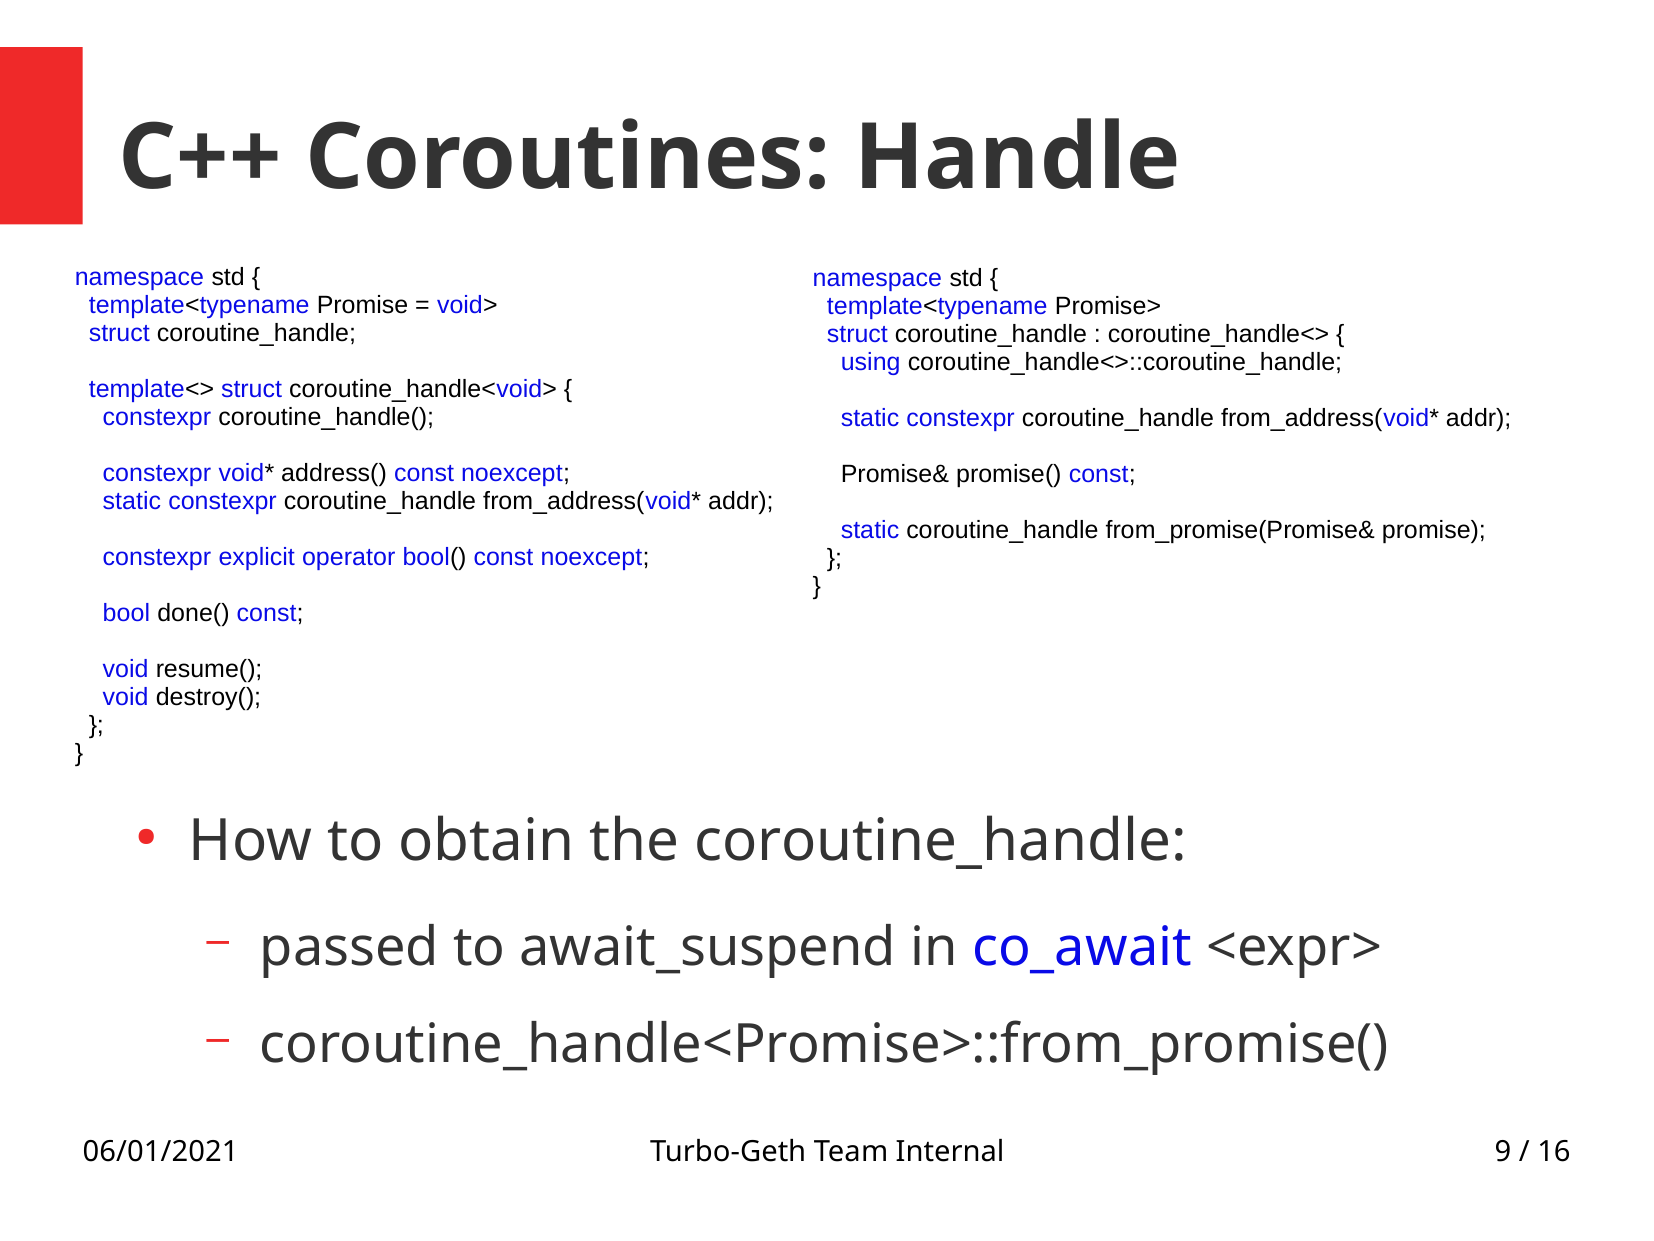

# C++ Coroutines: Handle
namespace std {
 template<typename Promise = void>
 struct coroutine_handle;
 template<> struct coroutine_handle<void> {
 constexpr coroutine_handle();
 constexpr void* address() const noexcept;
 static constexpr coroutine_handle from_address(void* addr);
 constexpr explicit operator bool() const noexcept;
 bool done() const;
 void resume();
 void destroy();
 };
}
namespace std {
 template<typename Promise>
 struct coroutine_handle : coroutine_handle<> {
 using coroutine_handle<>::coroutine_handle;
 static constexpr coroutine_handle from_address(void* addr);
 Promise& promise() const;
 static coroutine_handle from_promise(Promise& promise);
 };
}
How to obtain the coroutine_handle:
passed to await_suspend in co_await <expr>
coroutine_handle<Promise>::from_promise()
06/01/2021
Turbo-Geth Team Internal
9